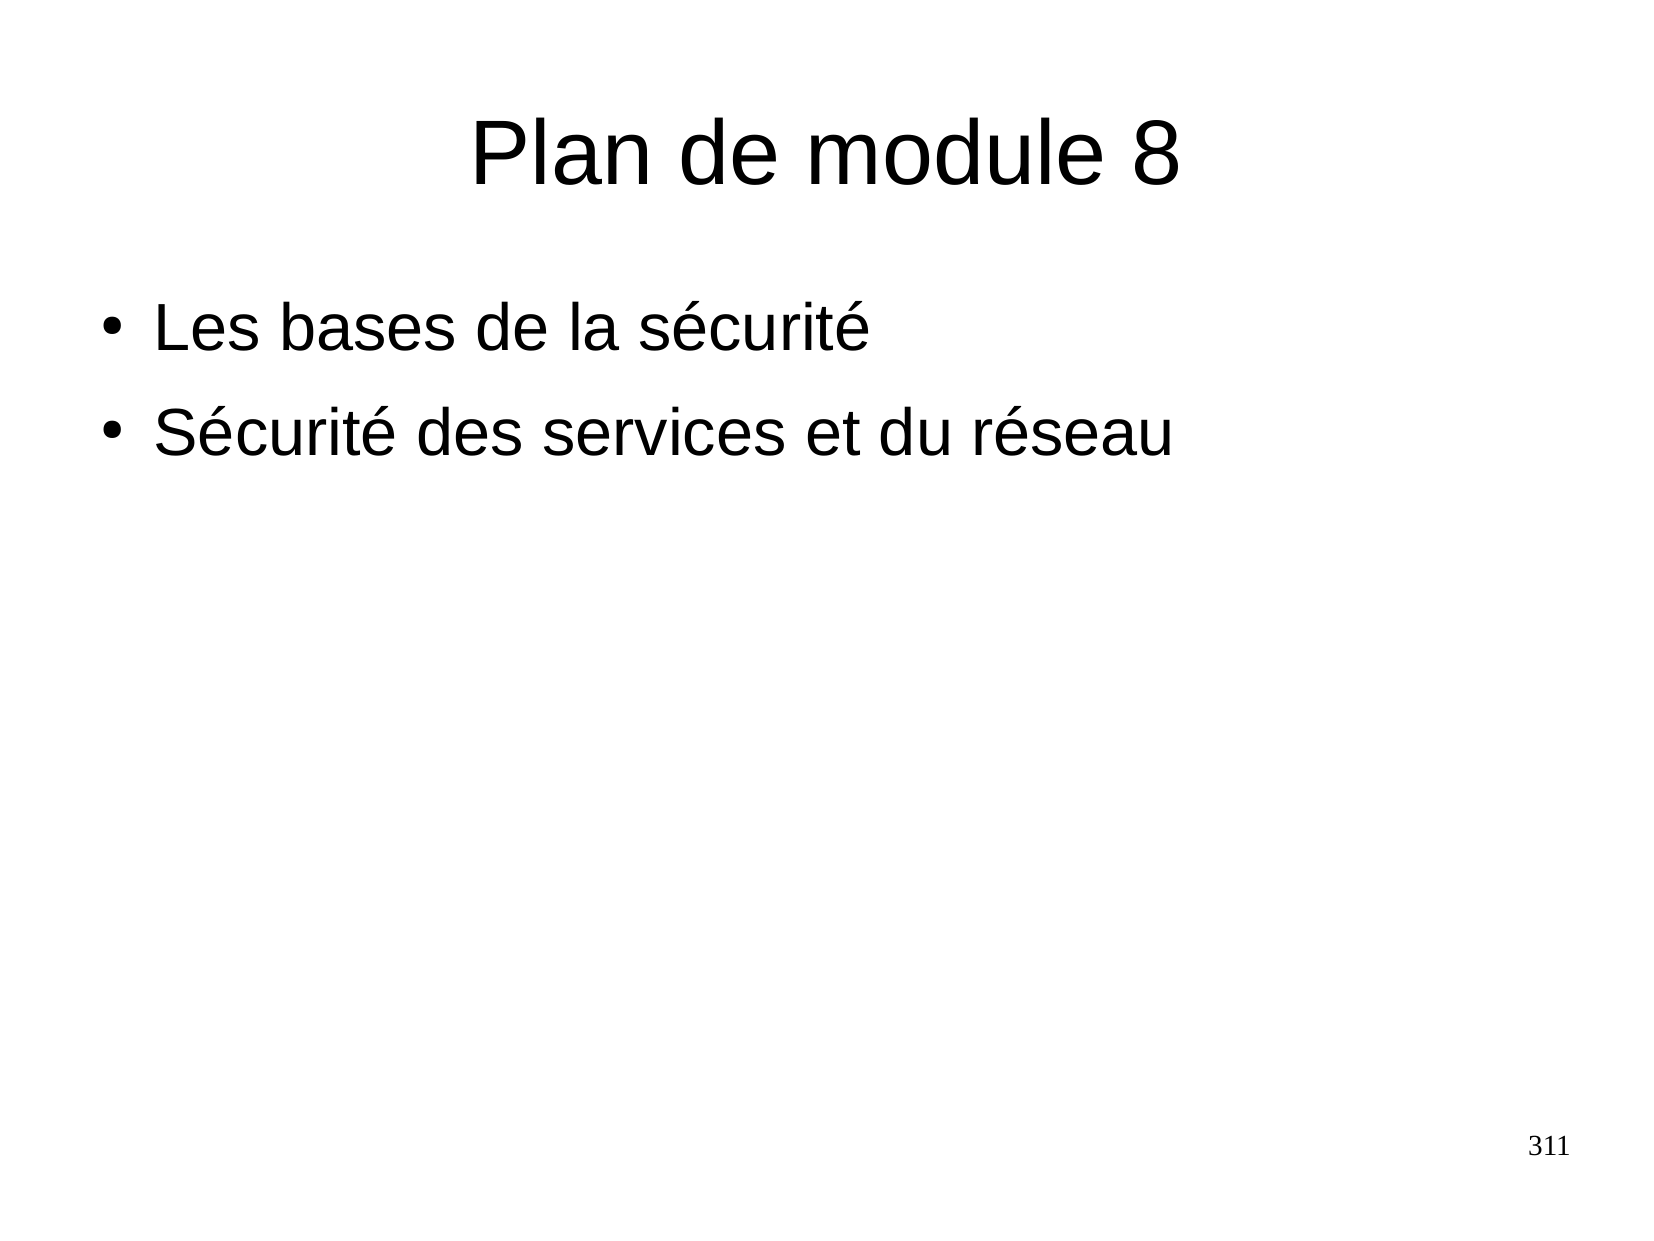

# Plan de module 8
Les bases de la sécurité
Sécurité des services et du réseau
311